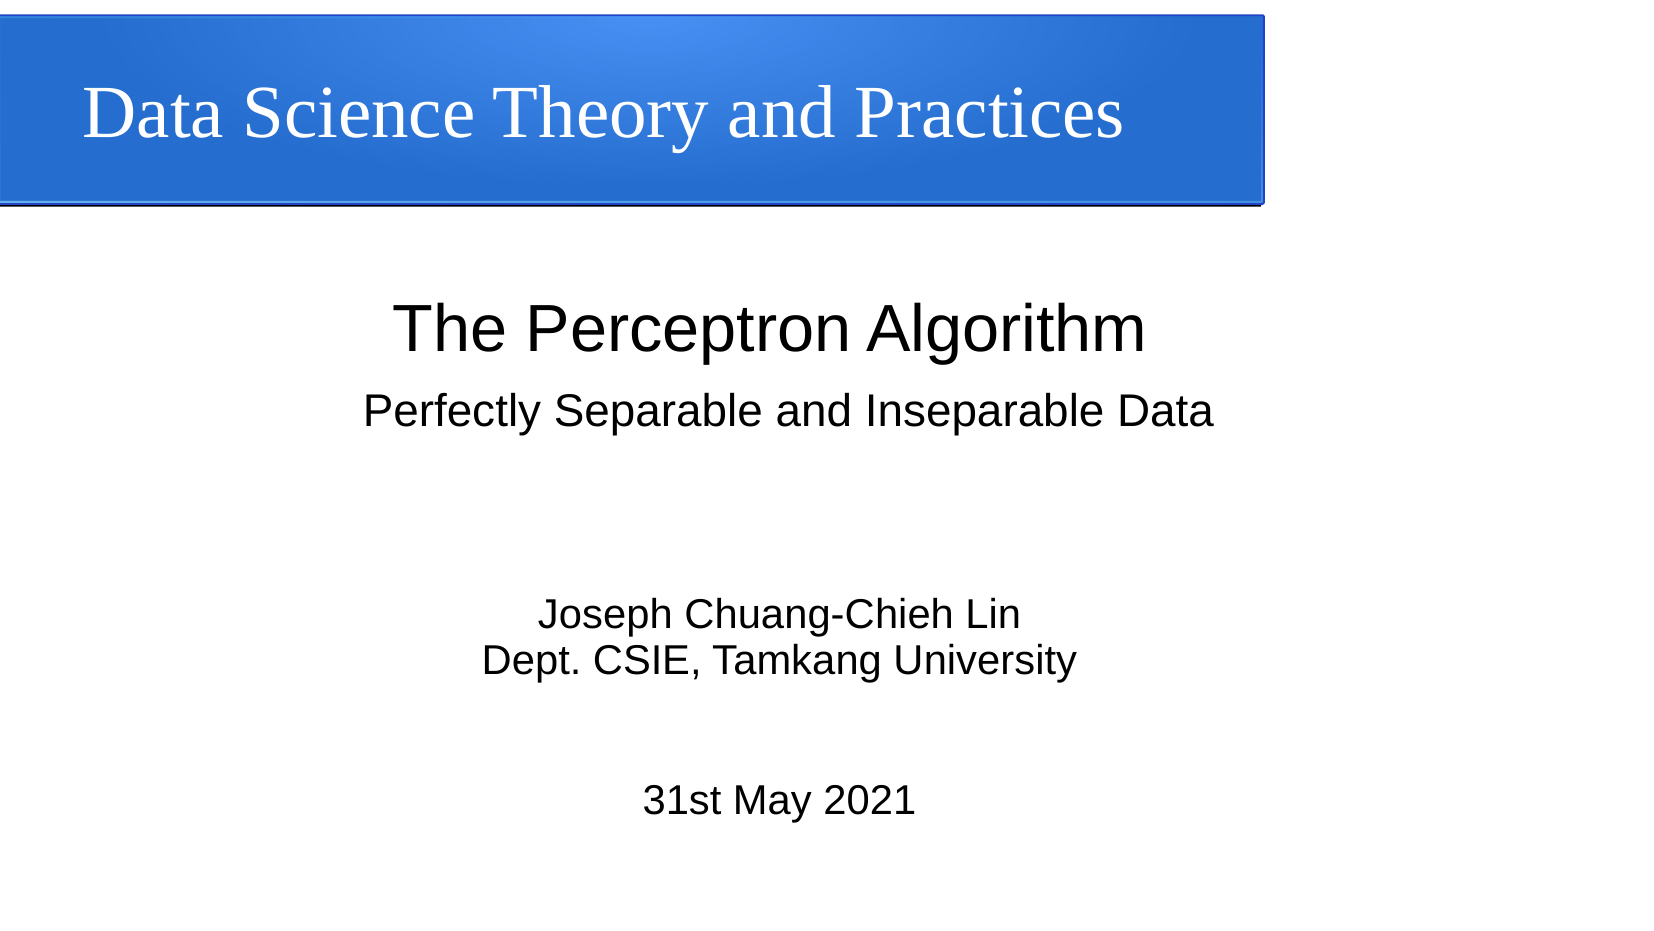

# Data Science Theory and Practices
The Perceptron Algorithm
 Perfectly Separable and Inseparable Data
Joseph Chuang-Chieh Lin
Dept. CSIE, Tamkang University
31st May 2021